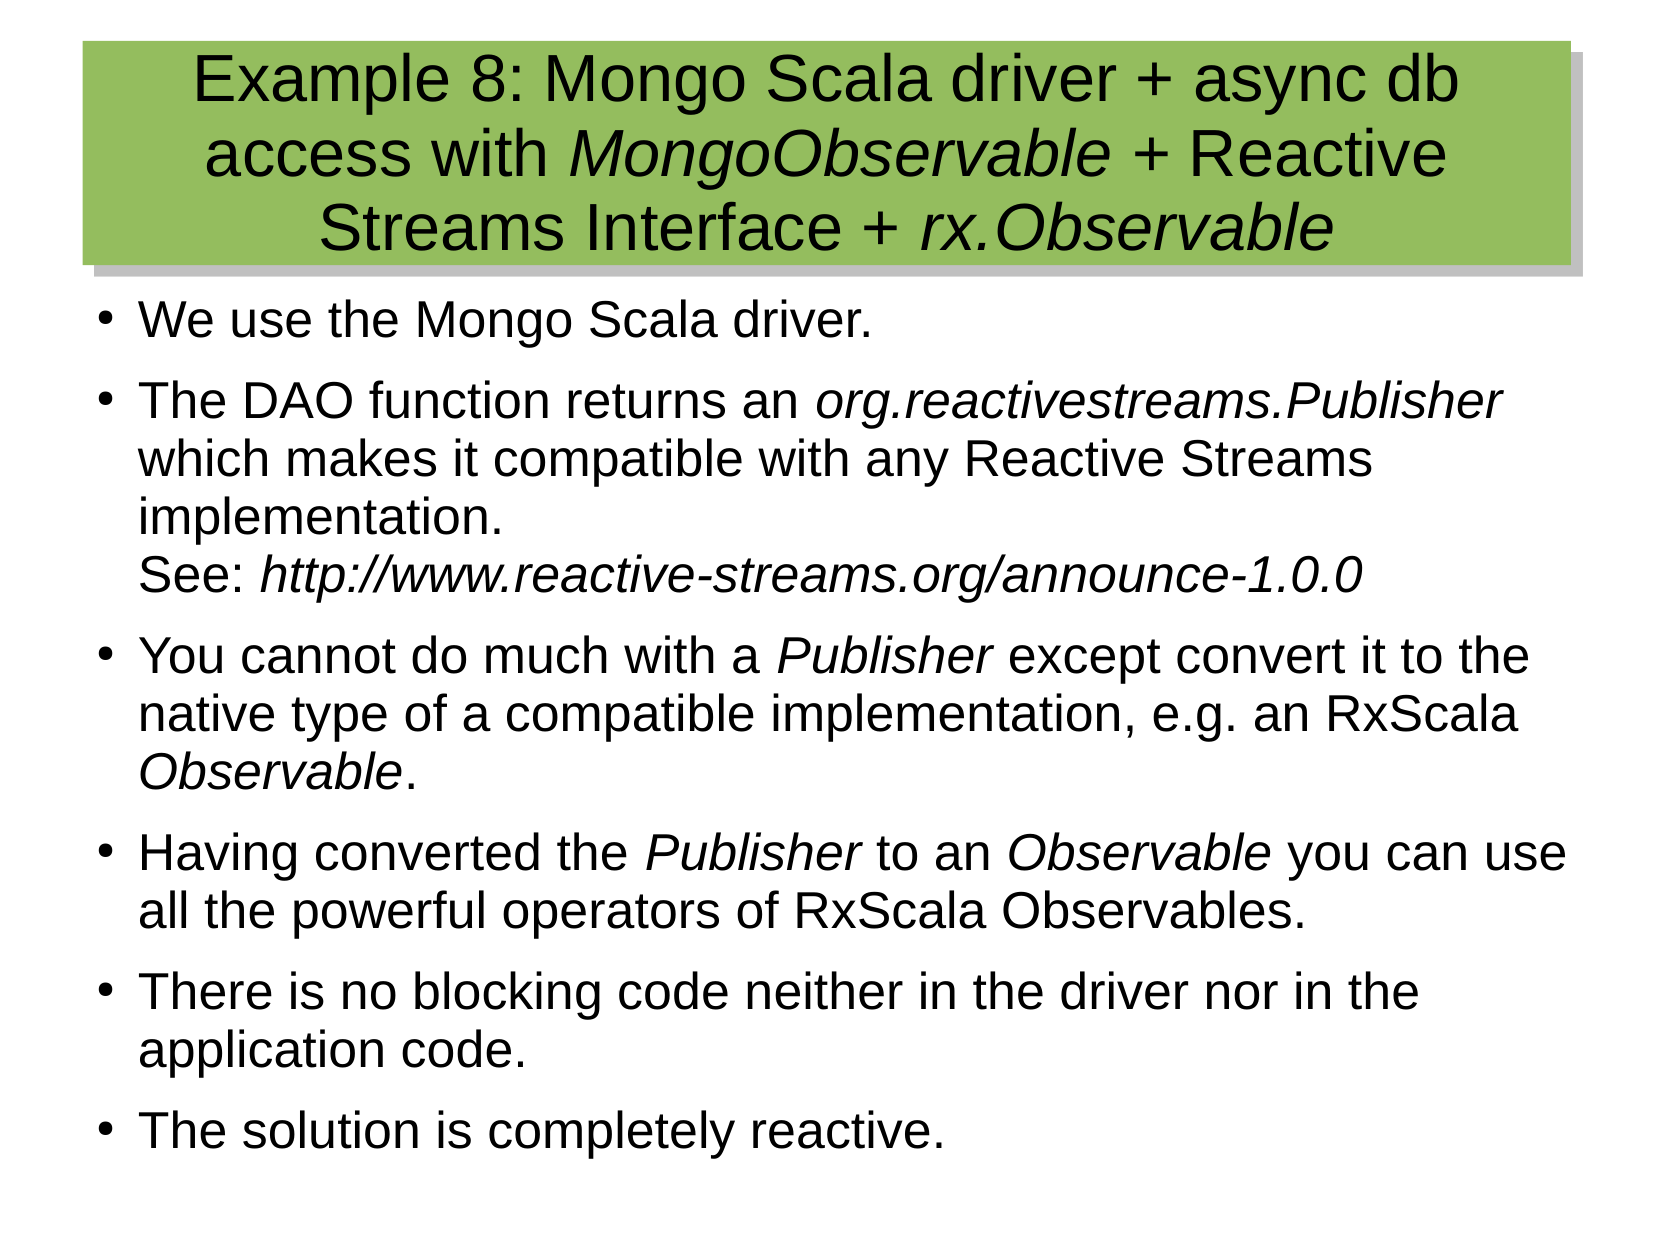

# Example 8: Mongo Scala driver + async db access with MongoObservable + Reactive Streams Interface + rx.Observable
We use the Mongo Scala driver.
The DAO function returns an org.reactivestreams.Publisher which makes it compatible with any Reactive Streams implementation.
See: http://www.reactive-streams.org/announce-1.0.0
You cannot do much with a Publisher except convert it to the native type of a compatible implementation, e.g. an RxScala Observable.
Having converted the Publisher to an Observable you can use all the powerful operators of RxScala Observables.
There is no blocking code neither in the driver nor in the application code.
The solution is completely reactive.